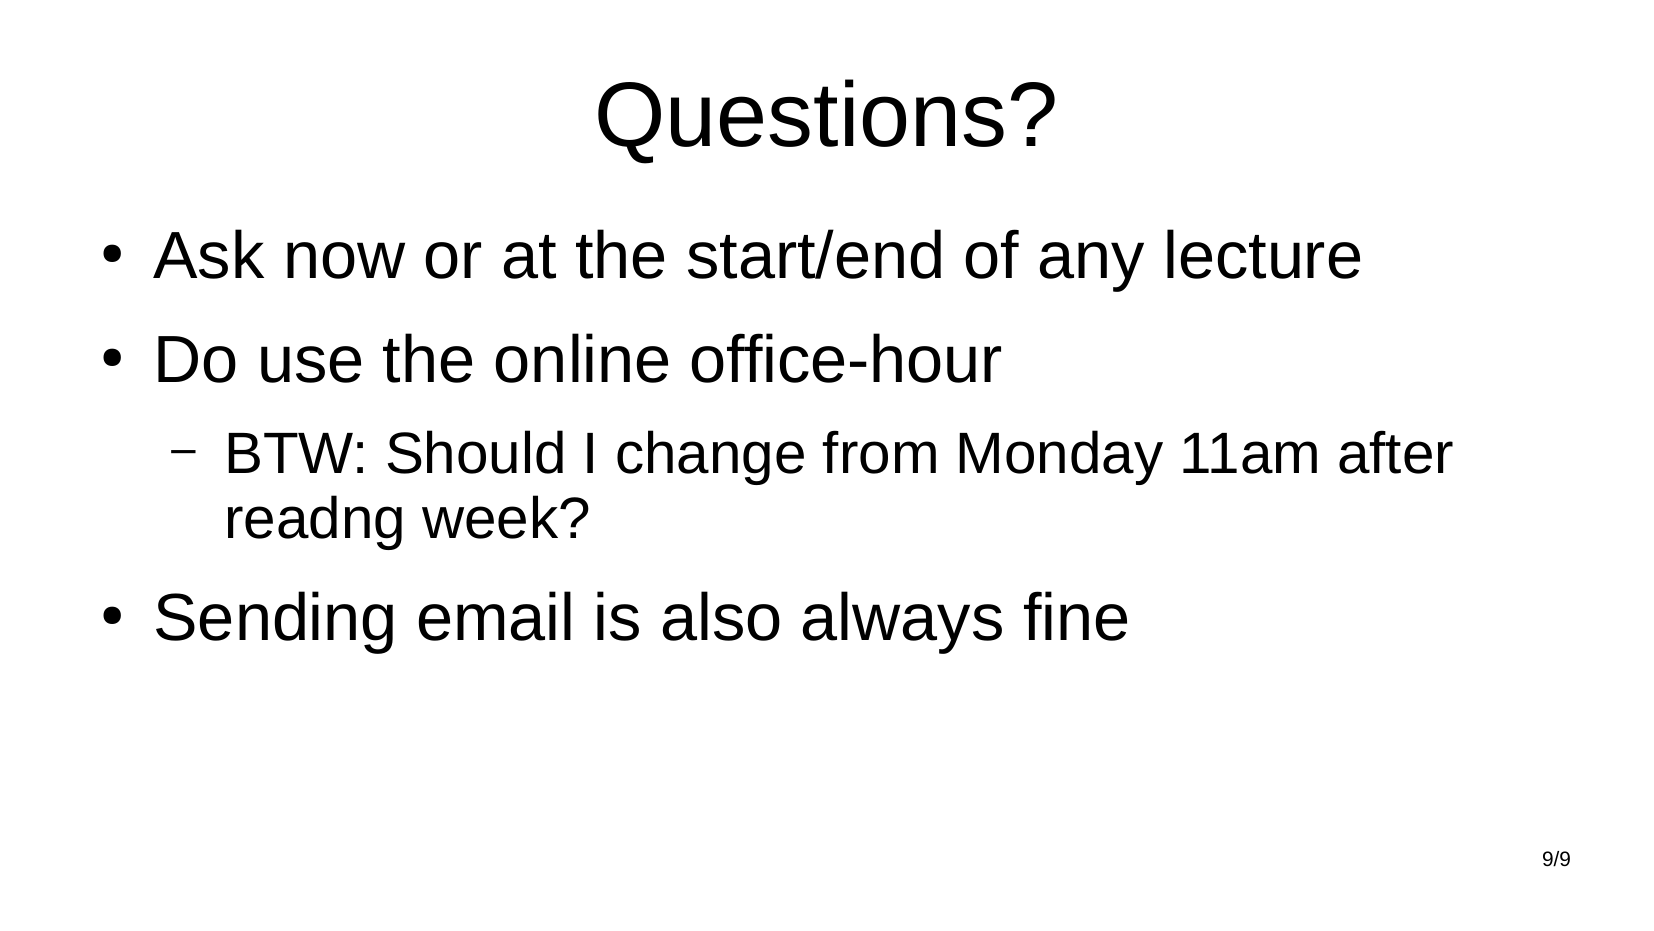

# Questions?
Ask now or at the start/end of any lecture
Do use the online office-hour
BTW: Should I change from Monday 11am after readng week?
Sending email is also always fine
9